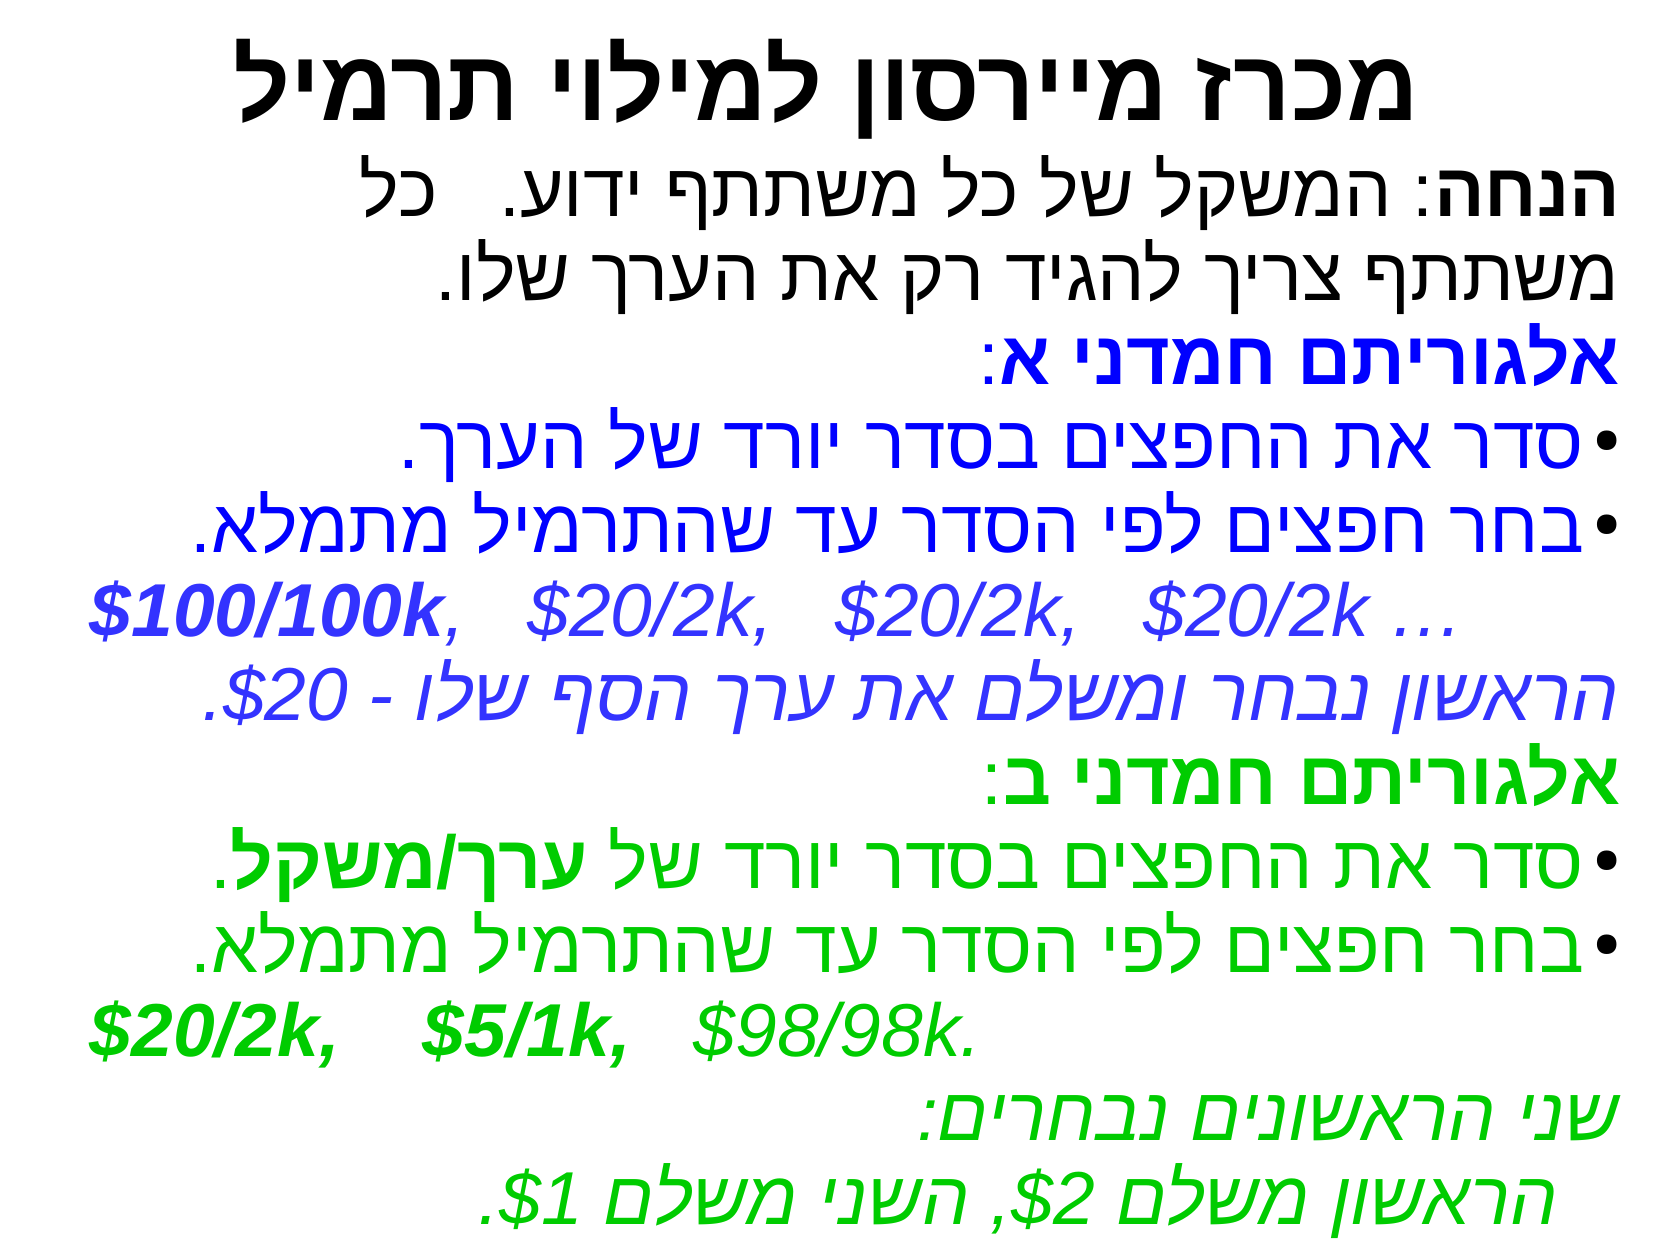

# מכרז מיירסון למילוי תרמיל
הנחה: המשקל של כל משתתף ידוע. כל משתתף צריך להגיד רק את הערך שלו.
אלגוריתם חמדני א:
סדר את החפצים בסדר יורד של הערך.
בחר חפצים לפי הסדר עד שהתרמיל מתמלא.
$100/100k, $20/2k, $20/2k, $20/2k …
הראשון נבחר ומשלם את ערך הסף שלו - $20.
אלגוריתם חמדני ב:
סדר את החפצים בסדר יורד של ערך/משקל.
בחר חפצים לפי הסדר עד שהתרמיל מתמלא.
$20/2k, $5/1k, $98/98k.
שני הראשונים נבחרים:
 הראשון משלם $2, השני משלם $1.